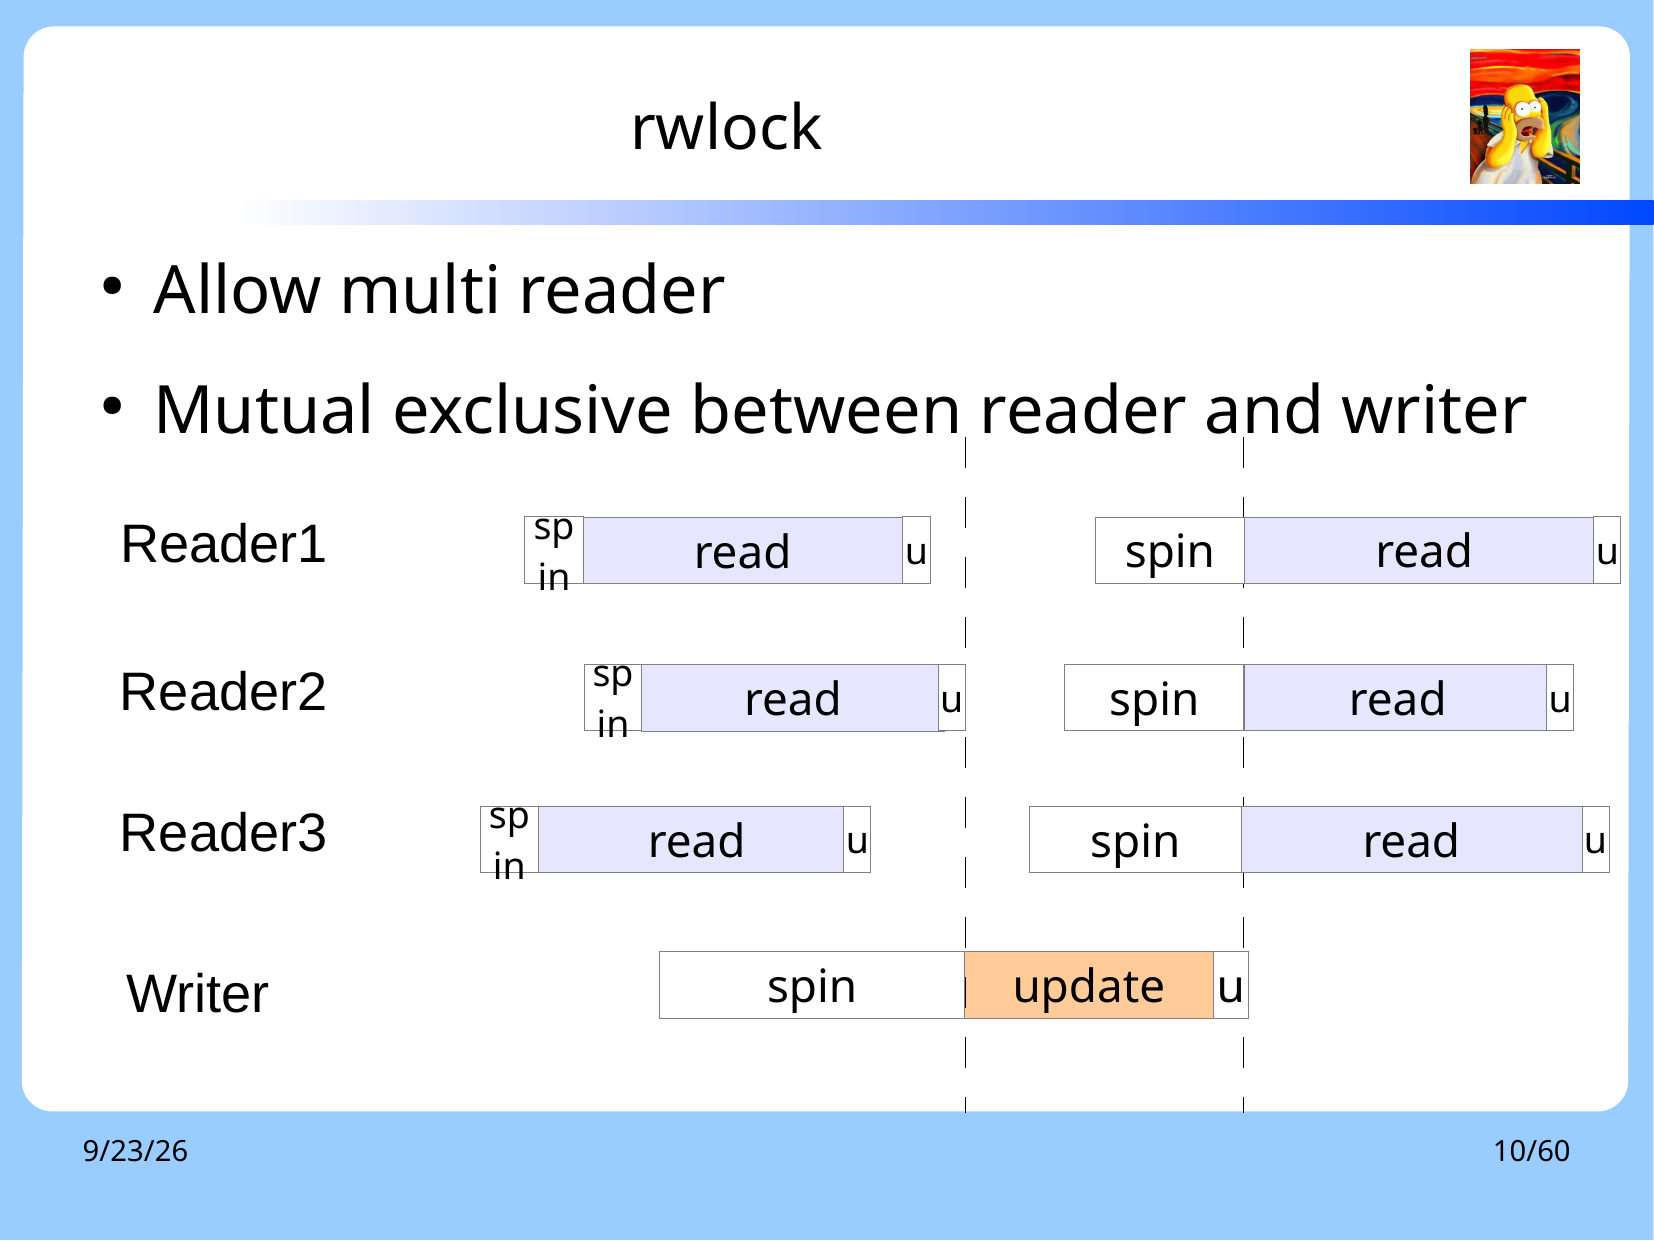

# rwlock
Allow multi reader
Mutual exclusive between reader and writer
Reader1
sp
in
u
u
spin
read
read
Reader2
sp
in
spin
u
spin
u
read
read
Reader3
sp
in
spin
u
read
u
read
spin
u
update
Writer
10